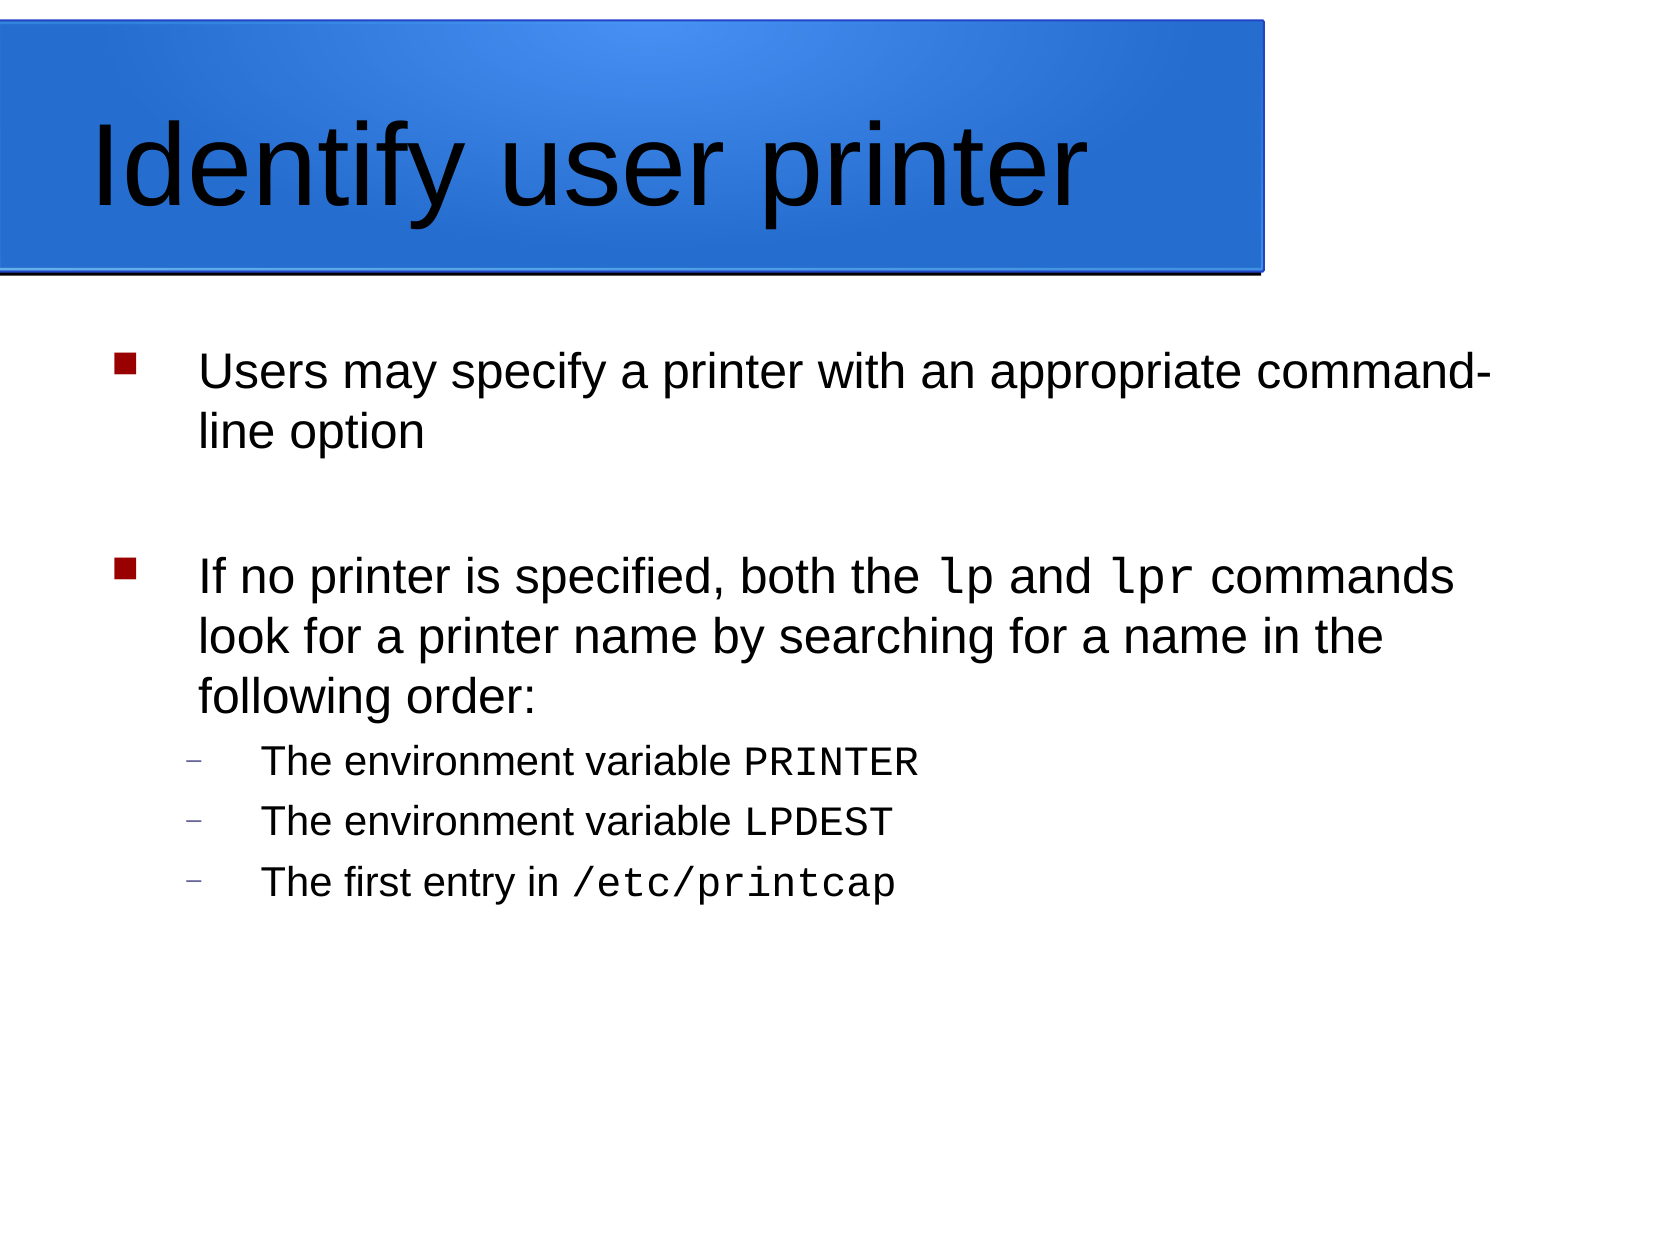

# Identify user printer
Users may specify a printer with an appropriate command-line option
If no printer is specified, both the lp and lpr commands look for a printer name by searching for a name in the following order:
The environment variable PRINTER
The environment variable LPDEST
The first entry in /etc/printcap